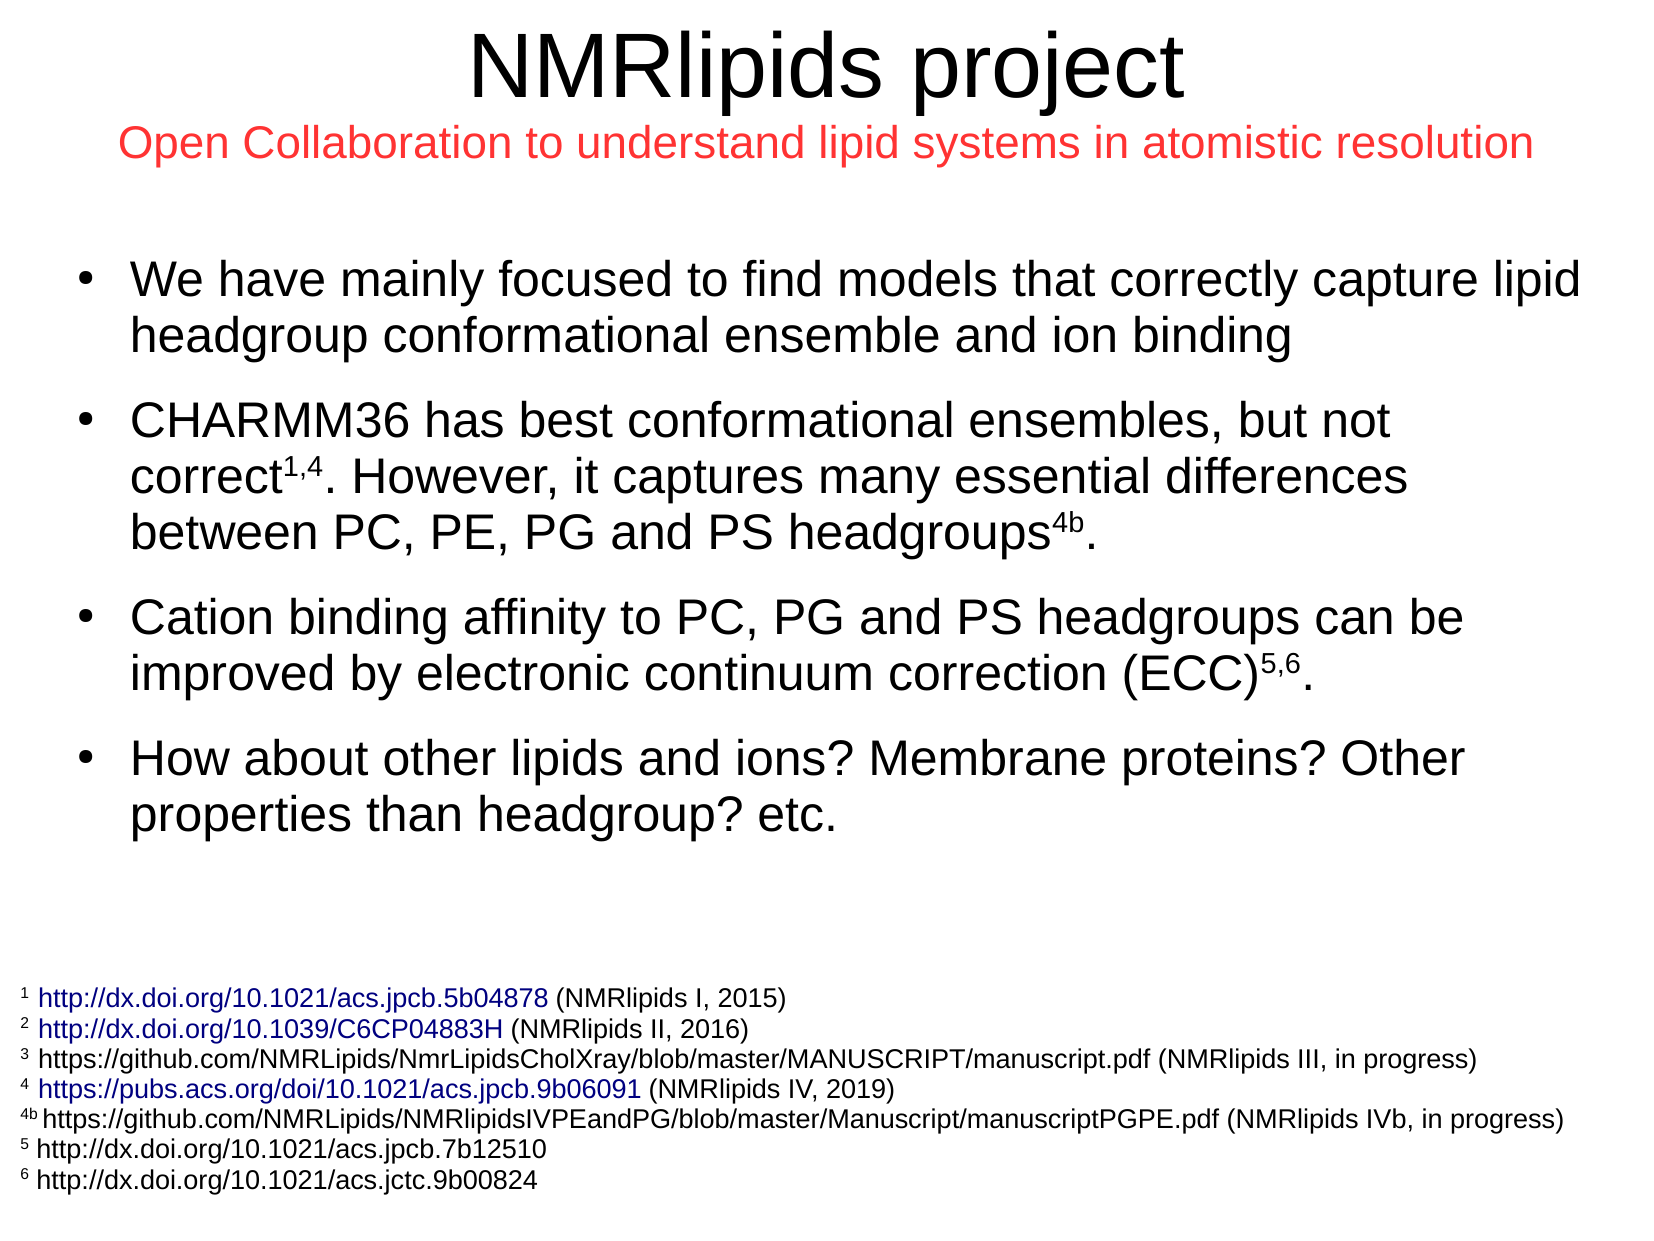

# NMRlipids project Open Collaboration to understand lipid systems in atomistic resolution
We have mainly focused to find models that correctly capture lipid headgroup conformational ensemble and ion binding
CHARMM36 has best conformational ensembles, but not correct1,4. However, it captures many essential differences between PC, PE, PG and PS headgroups4b.
Cation binding affinity to PC, PG and PS headgroups can be improved by electronic continuum correction (ECC)5,6.
How about other lipids and ions? Membrane proteins? Other properties than headgroup? etc.
1 http://dx.doi.org/10.1021/acs.jpcb.5b04878 (NMRlipids I, 2015)
2 http://dx.doi.org/10.1039/C6CP04883H (NMRlipids II, 2016)
3 https://github.com/NMRLipids/NmrLipidsCholXray/blob/master/MANUSCRIPT/manuscript.pdf (NMRlipids III, in progress)
4 https://pubs.acs.org/doi/10.1021/acs.jpcb.9b06091 (NMRlipids IV, 2019)
4b https://github.com/NMRLipids/NMRlipidsIVPEandPG/blob/master/Manuscript/manuscriptPGPE.pdf (NMRlipids IVb, in progress)
5 http://dx.doi.org/10.1021/acs.jpcb.7b12510
6 http://dx.doi.org/10.1021/acs.jctc.9b00824